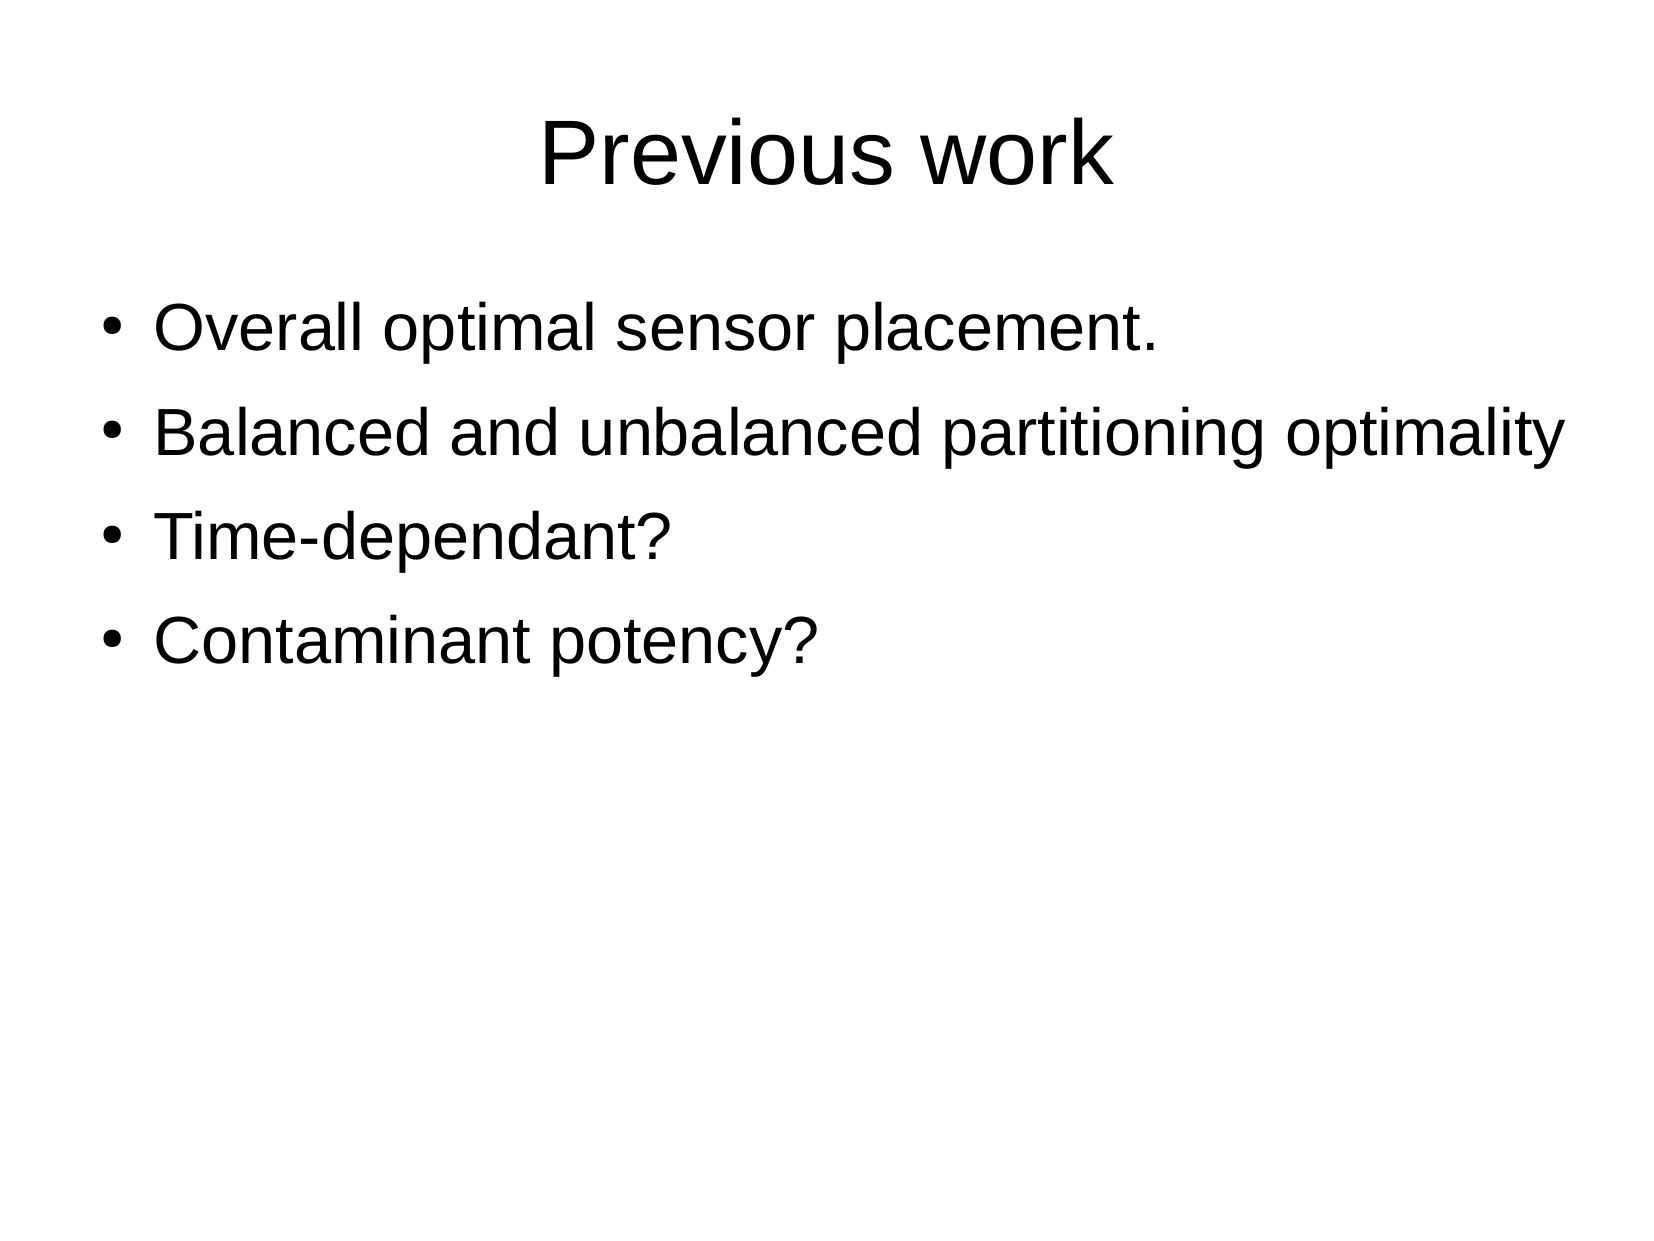

# Previous work
Overall optimal sensor placement.
Balanced and unbalanced partitioning optimality
Time-dependant?
Contaminant potency?